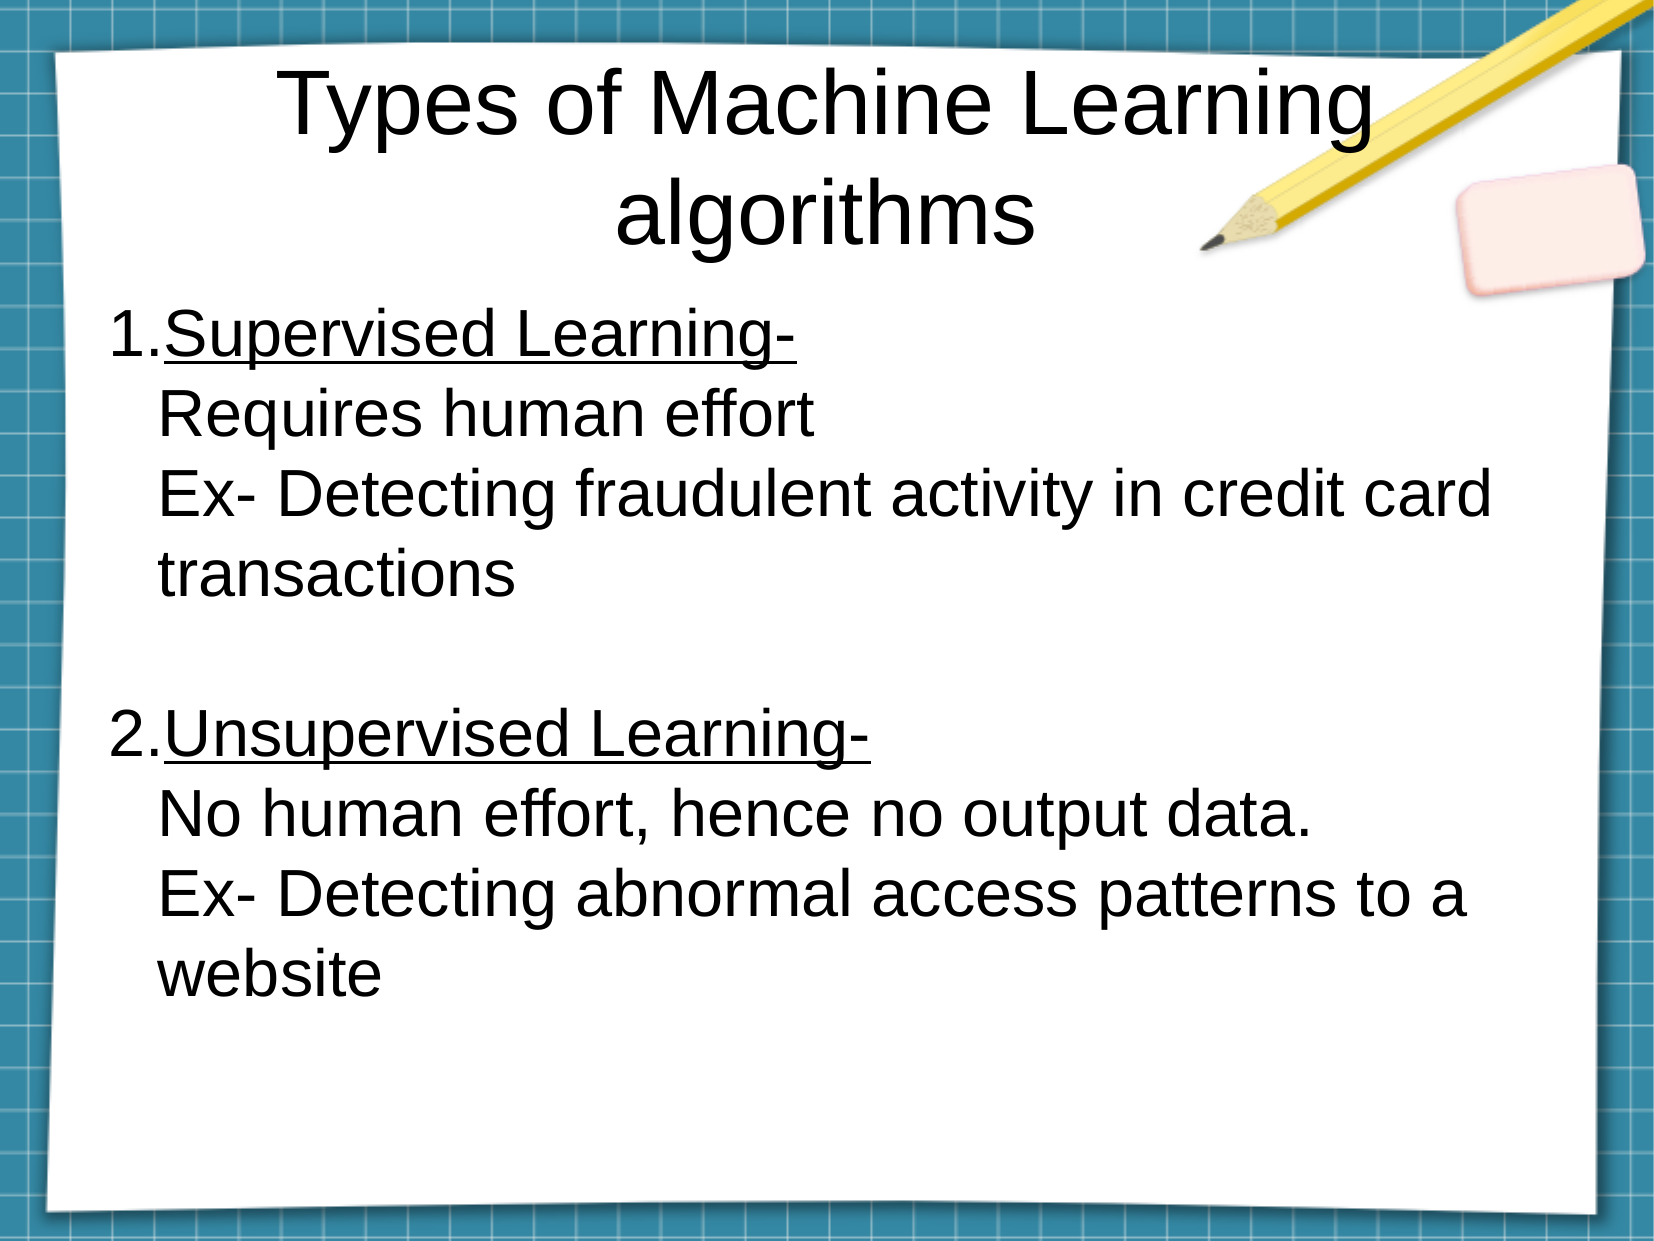

Types of Machine Learning algorithms
Supervised Learning-
Requires human effort
Ex- Detecting fraudulent activity in credit card transactions
Unsupervised Learning-
No human effort, hence no output data.
Ex- Detecting abnormal access patterns to a website